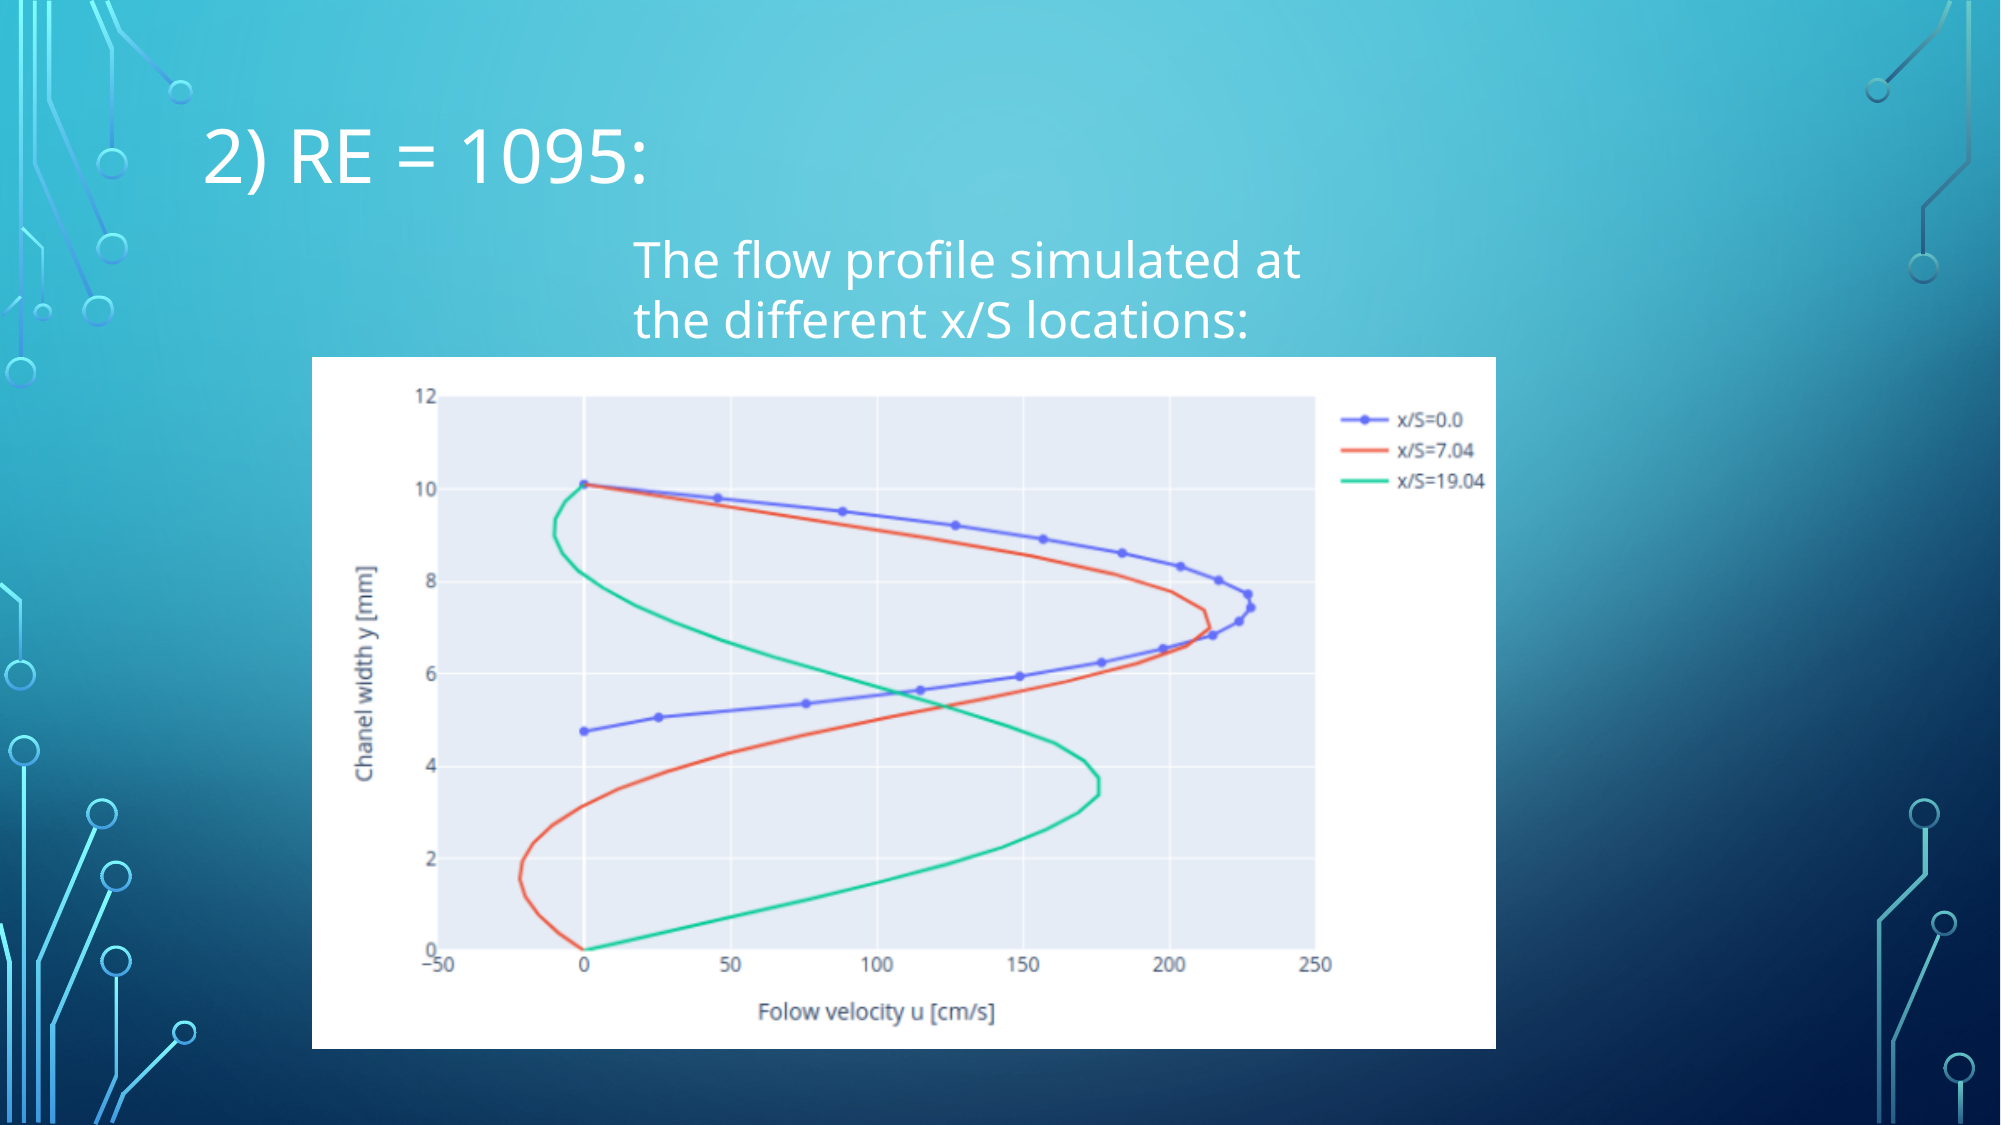

# 2) RE = 1095:
The flow profile simulated at the different x/S locations: